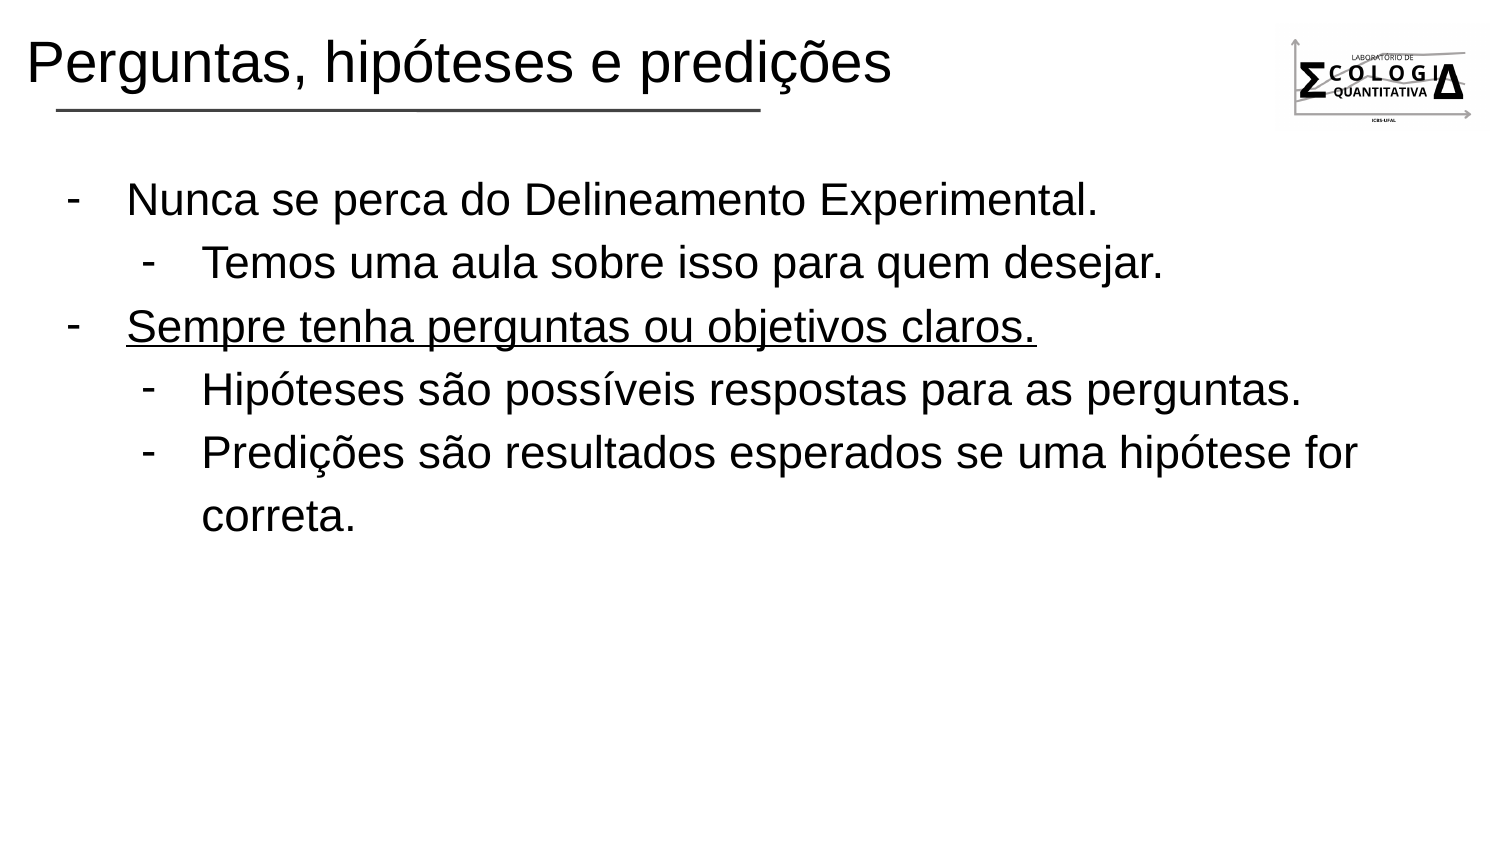

Perguntas, hipóteses e predições
Nunca se perca do Delineamento Experimental.
Temos uma aula sobre isso para quem desejar.
Sempre tenha perguntas ou objetivos claros.
Hipóteses são possíveis respostas para as perguntas.
Predições são resultados esperados se uma hipótese for correta.